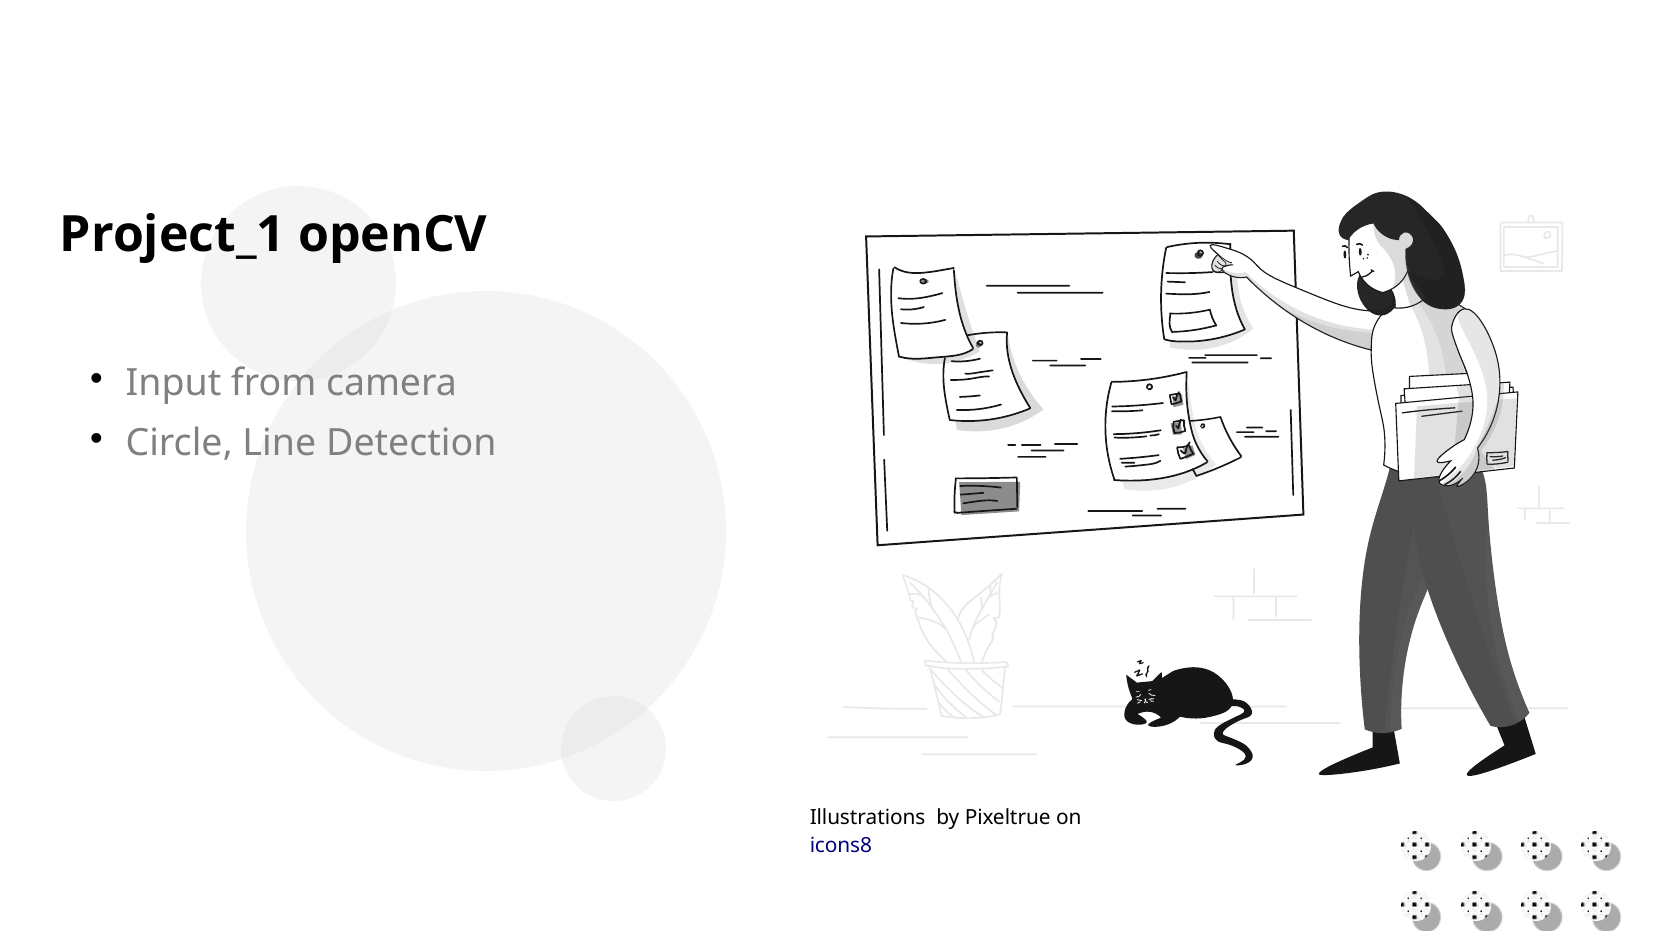

Project_1 openCV
Input from camera
Circle, Line Detection